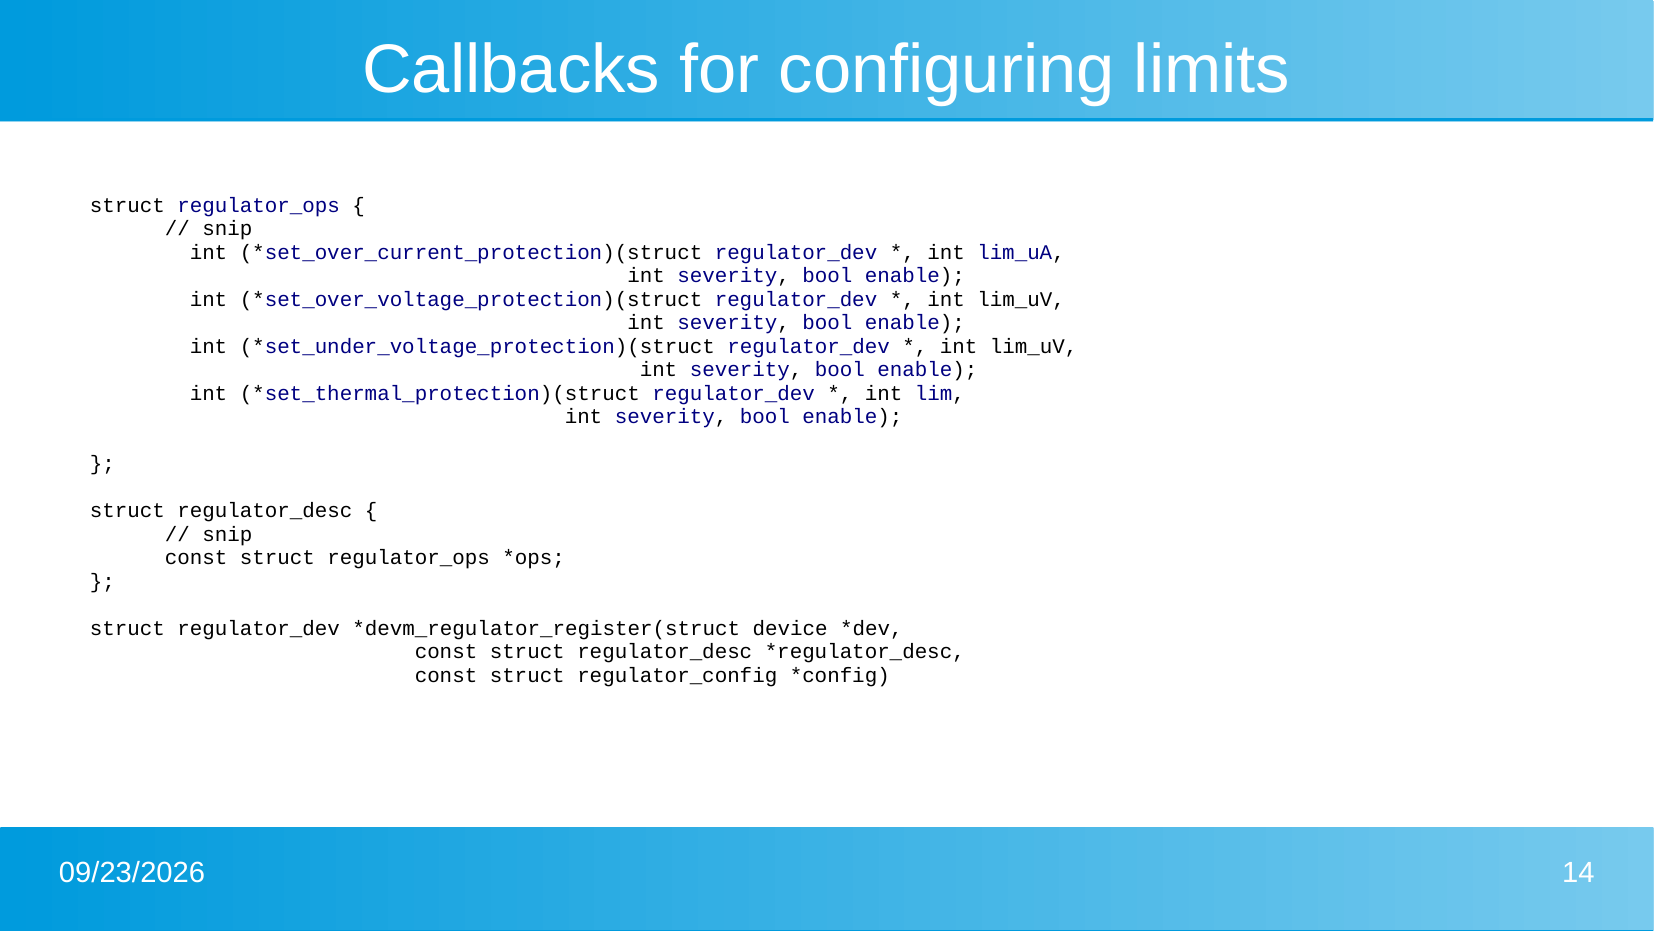

# Callbacks for configuring limits
struct regulator_ops {
	// snip
 int (*set_over_current_protection)(struct regulator_dev *, int lim_uA,
 int severity, bool enable);
 int (*set_over_voltage_protection)(struct regulator_dev *, int lim_uV,
 int severity, bool enable);
 int (*set_under_voltage_protection)(struct regulator_dev *, int lim_uV,
 int severity, bool enable);
 int (*set_thermal_protection)(struct regulator_dev *, int lim,
 int severity, bool enable);
};
struct regulator_desc {
	// snip
	const struct regulator_ops *ops;
};
struct regulator_dev *devm_regulator_register(struct device *dev,
				 const struct regulator_desc *regulator_desc,
				 const struct regulator_config *config)
14